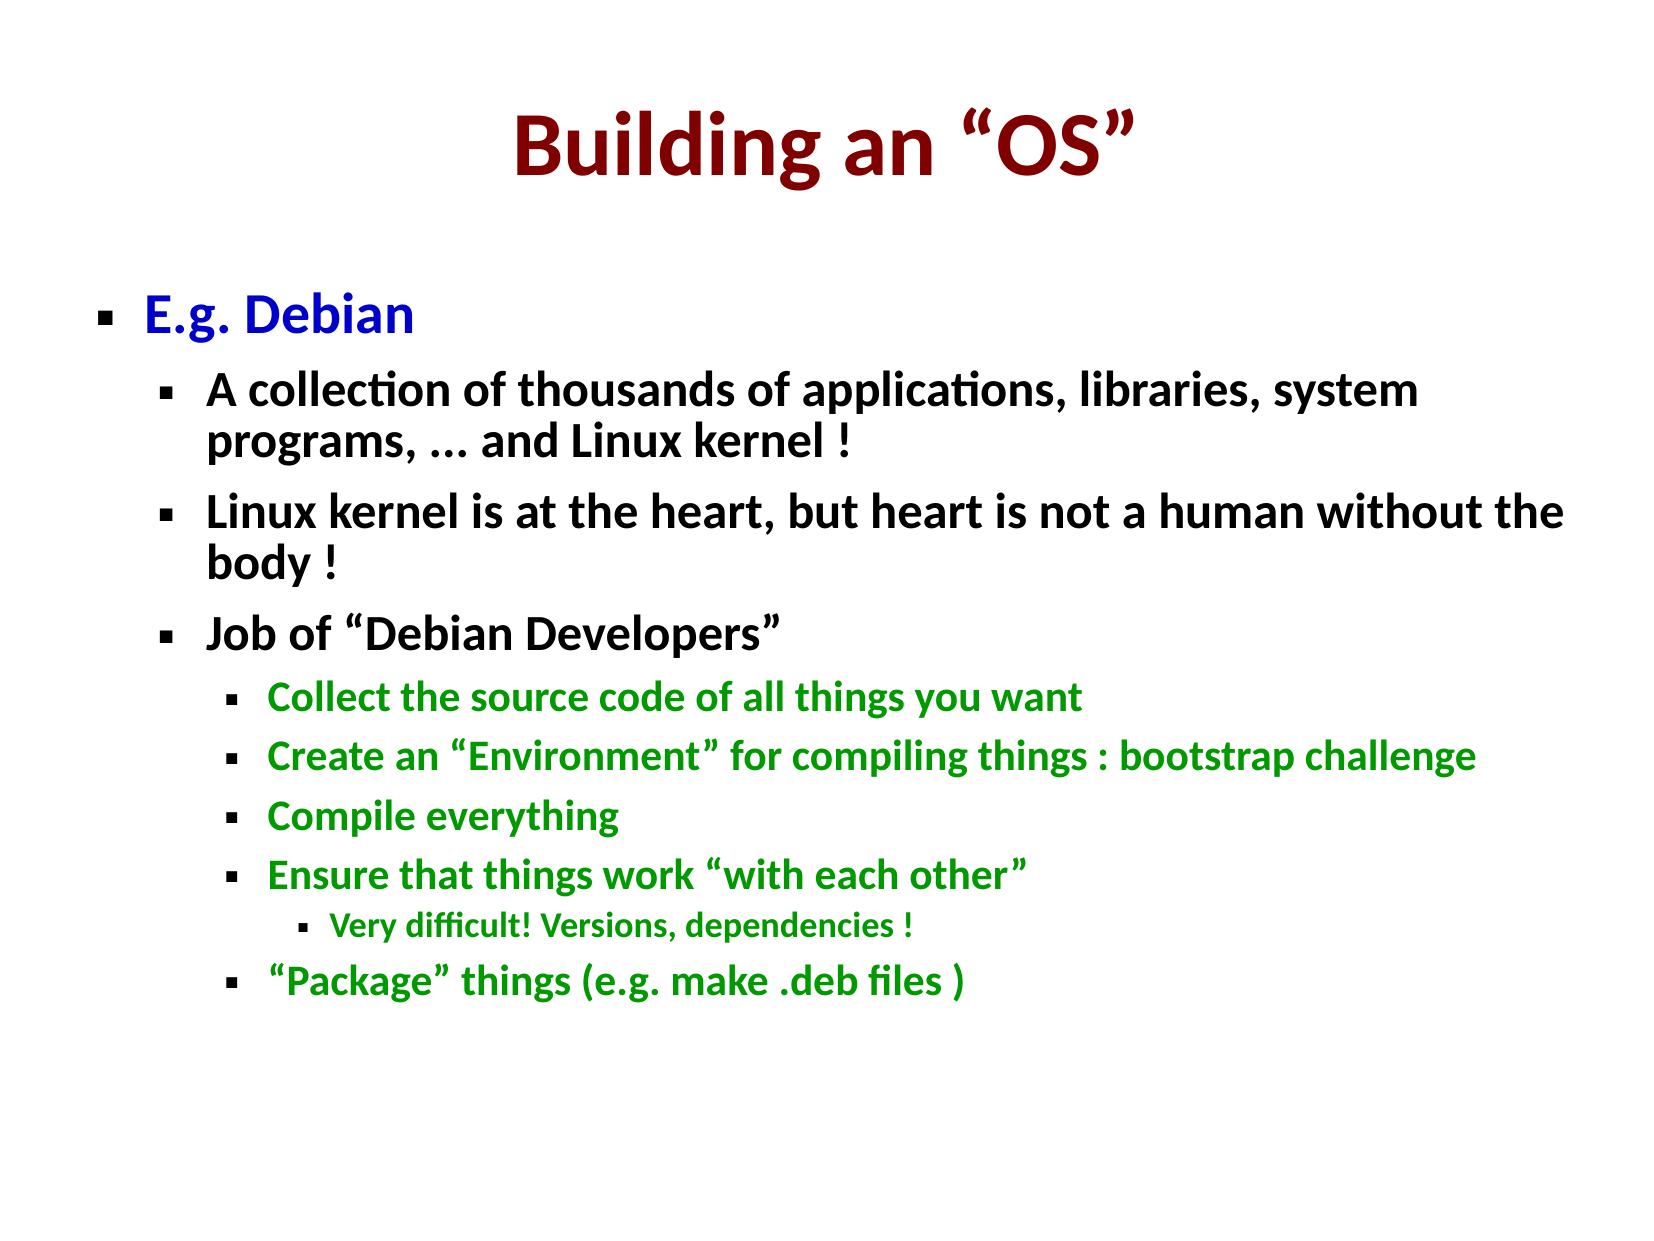

# Building an “OS”
E.g. Debian
A collection of thousands of applications, libraries, system programs, ... and Linux kernel !
Linux kernel is at the heart, but heart is not a human without the body !
Job of “Debian Developers”
Collect the source code of all things you want
Create an “Environment” for compiling things : bootstrap challenge
Compile everything
Ensure that things work “with each other”
Very difficult! Versions, dependencies !
“Package” things (e.g. make .deb files )